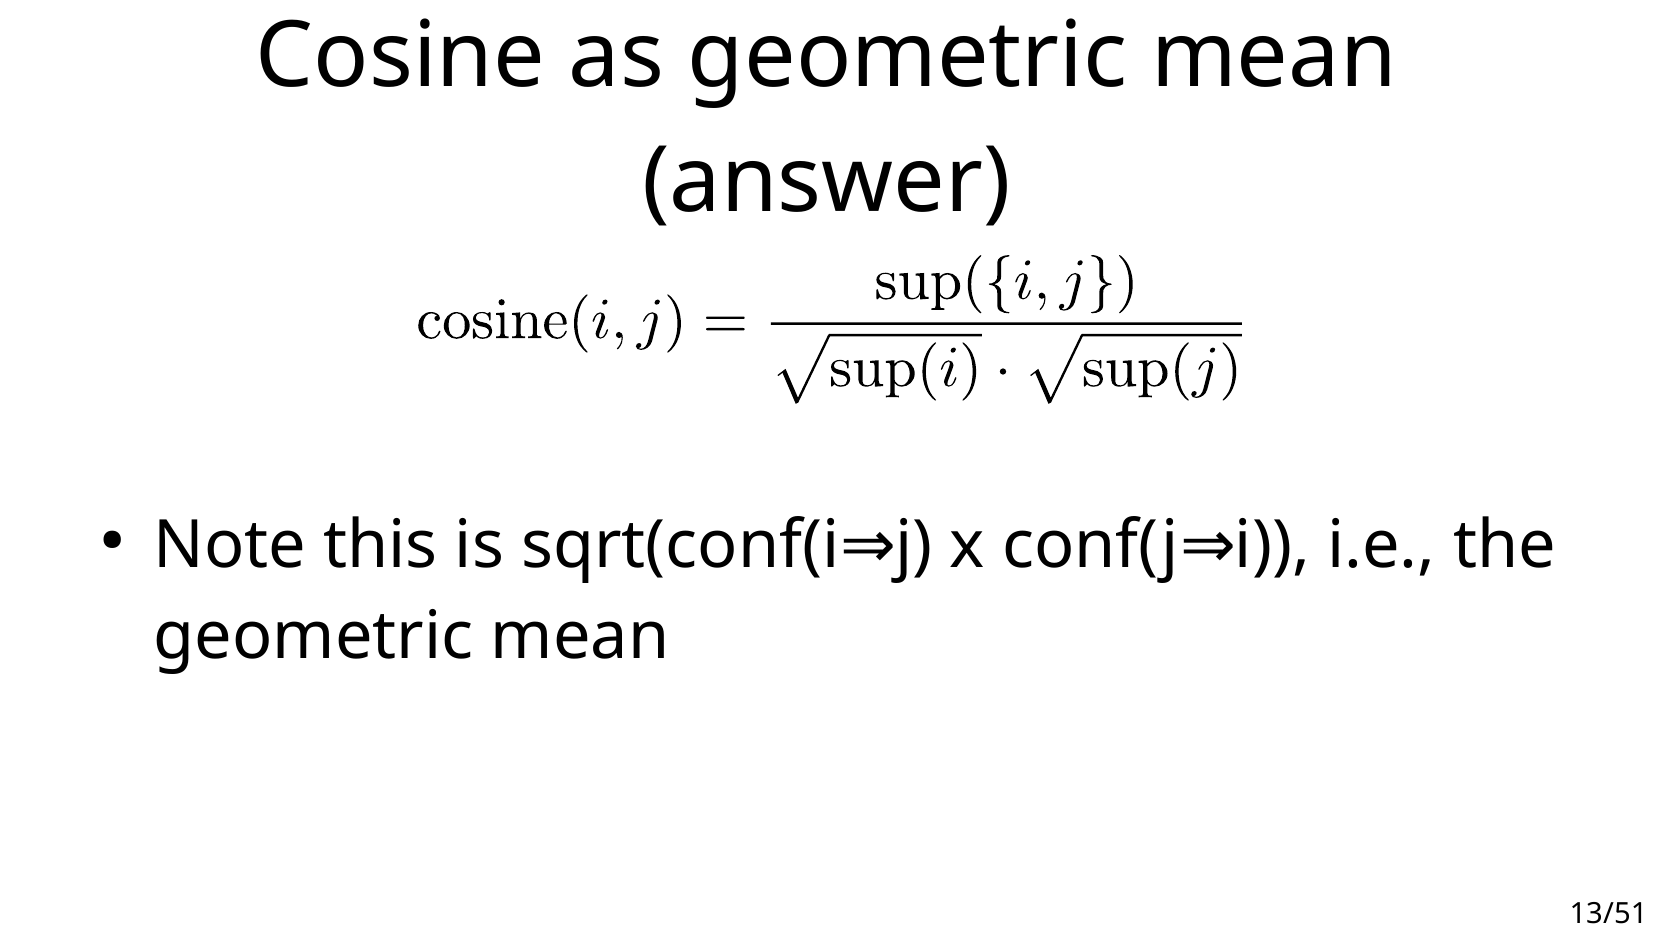

# Cosine as geometric mean (answer)
Note this is sqrt(conf(i⇒j) x conf(j⇒i)), i.e., the geometric mean
13